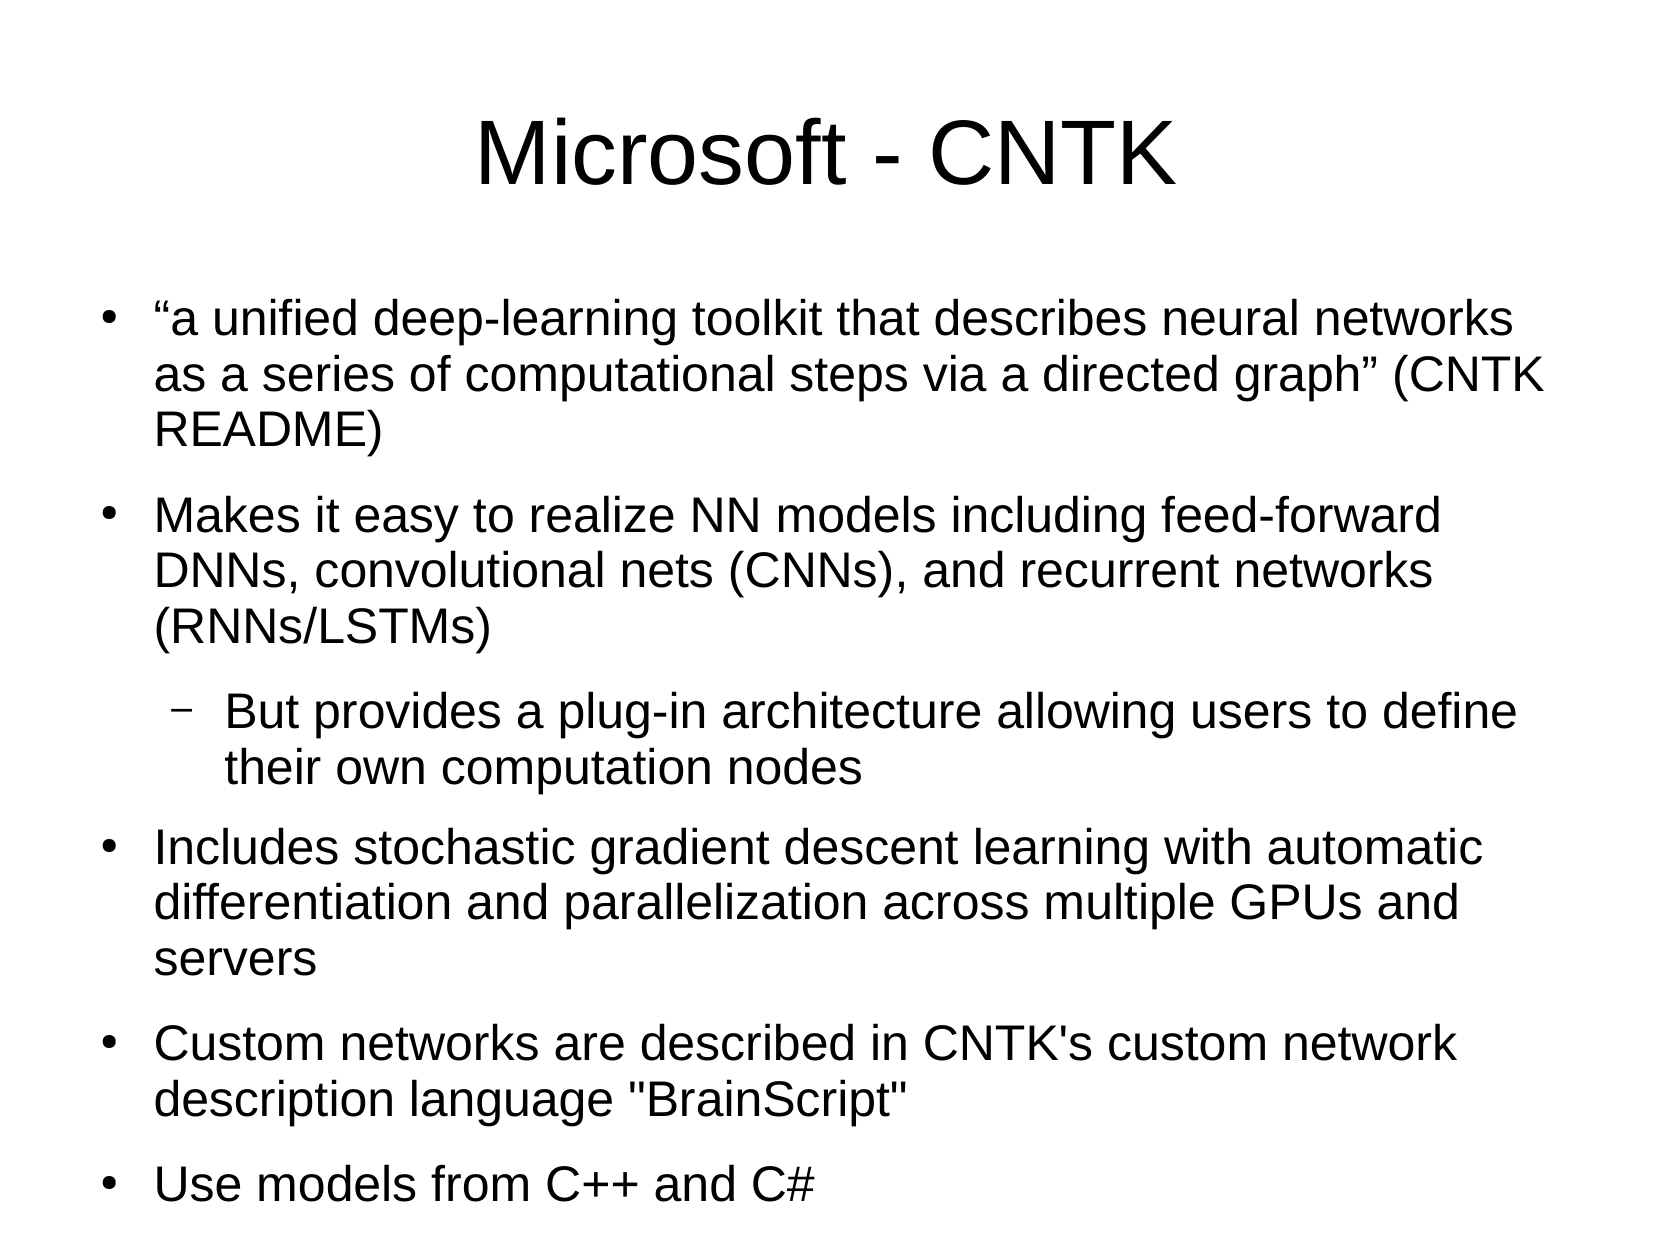

# Microsoft - CNTK
“a unified deep-learning toolkit that describes neural networks as a series of computational steps via a directed graph” (CNTK README)
Makes it easy to realize NN models including feed-forward DNNs, convolutional nets (CNNs), and recurrent networks (RNNs/LSTMs)
But provides a plug-in architecture allowing users to define their own computation nodes
Includes stochastic gradient descent learning with automatic differentiation and parallelization across multiple GPUs and servers
Custom networks are described in CNTK's custom network description language "BrainScript"
Use models from C++ and C#